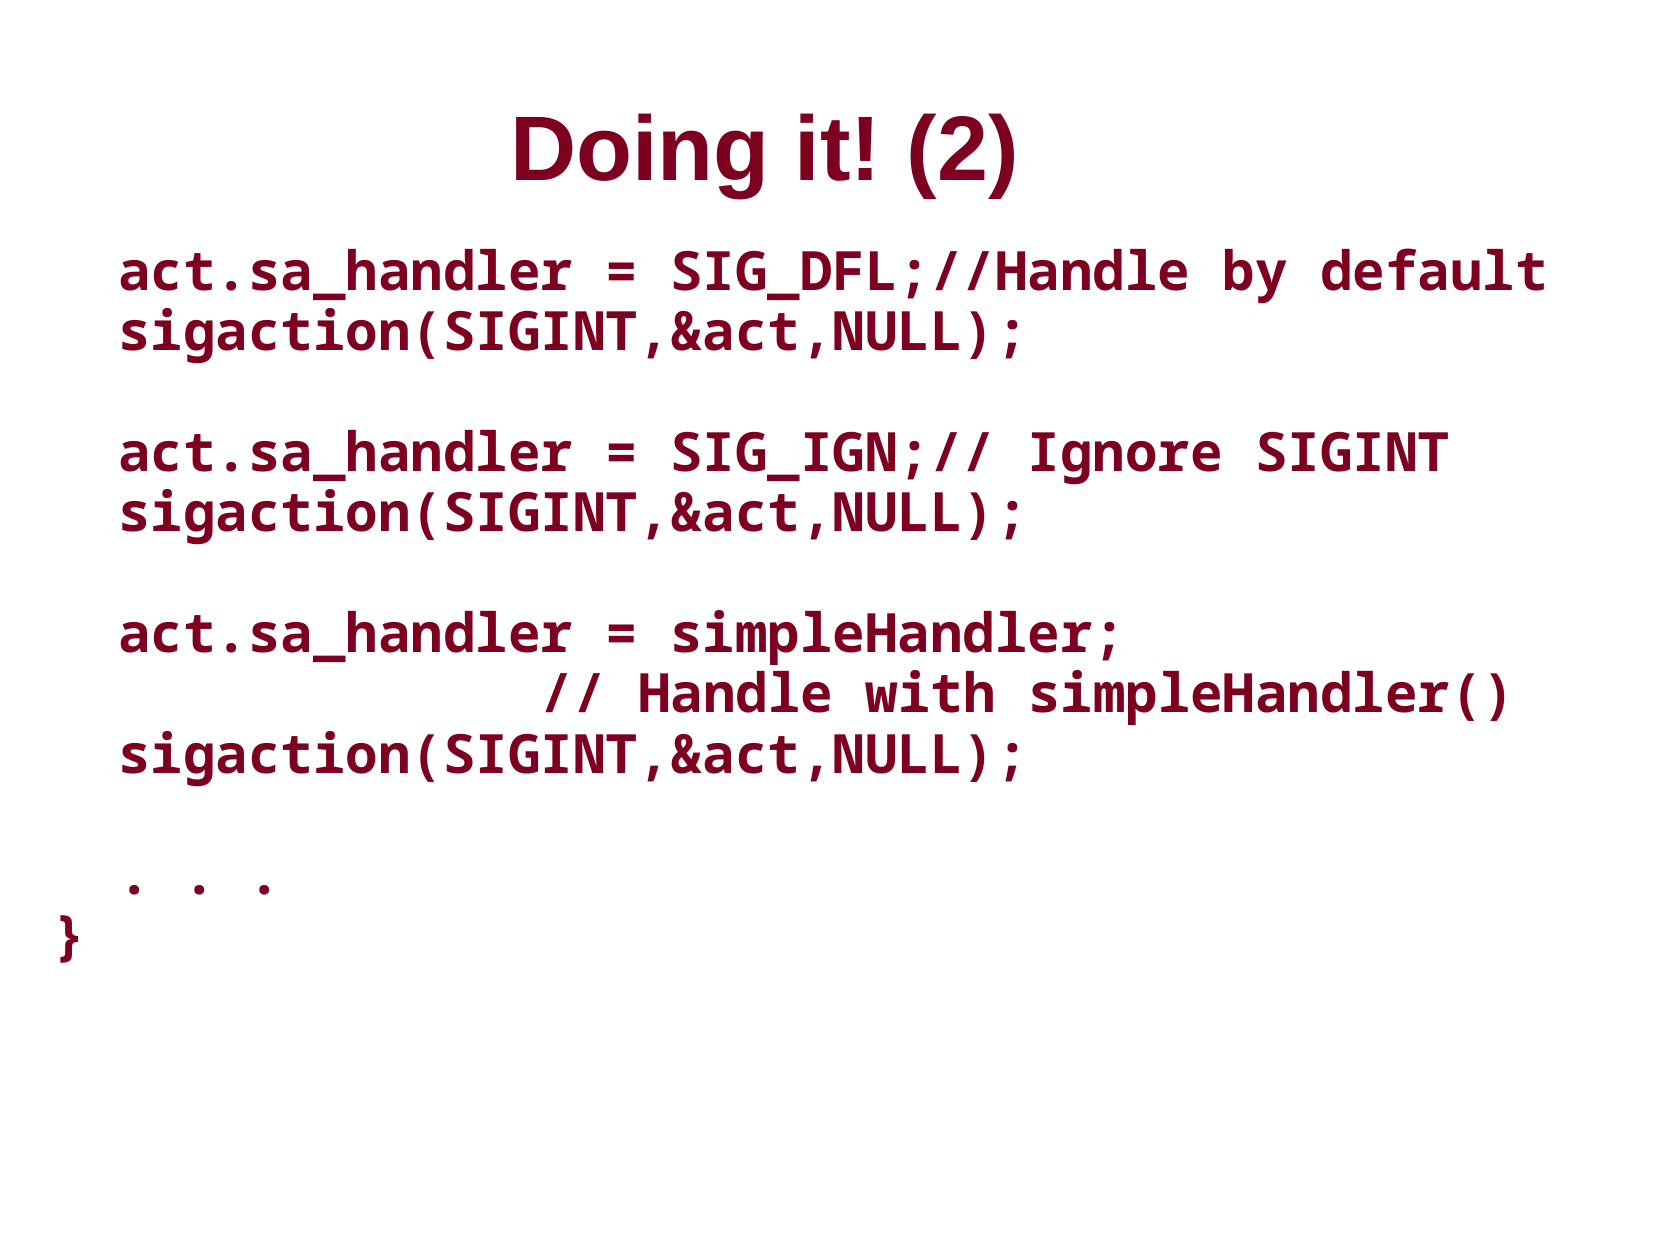

# Doing it! (2)
 act.sa_handler = SIG_DFL;//Handle by default
 sigaction(SIGINT,&act,NULL);
 act.sa_handler = SIG_IGN;// Ignore SIGINT
 sigaction(SIGINT,&act,NULL);
 act.sa_handler = simpleHandler;
 // Handle with simpleHandler()
 sigaction(SIGINT,&act,NULL);
 . . .
}